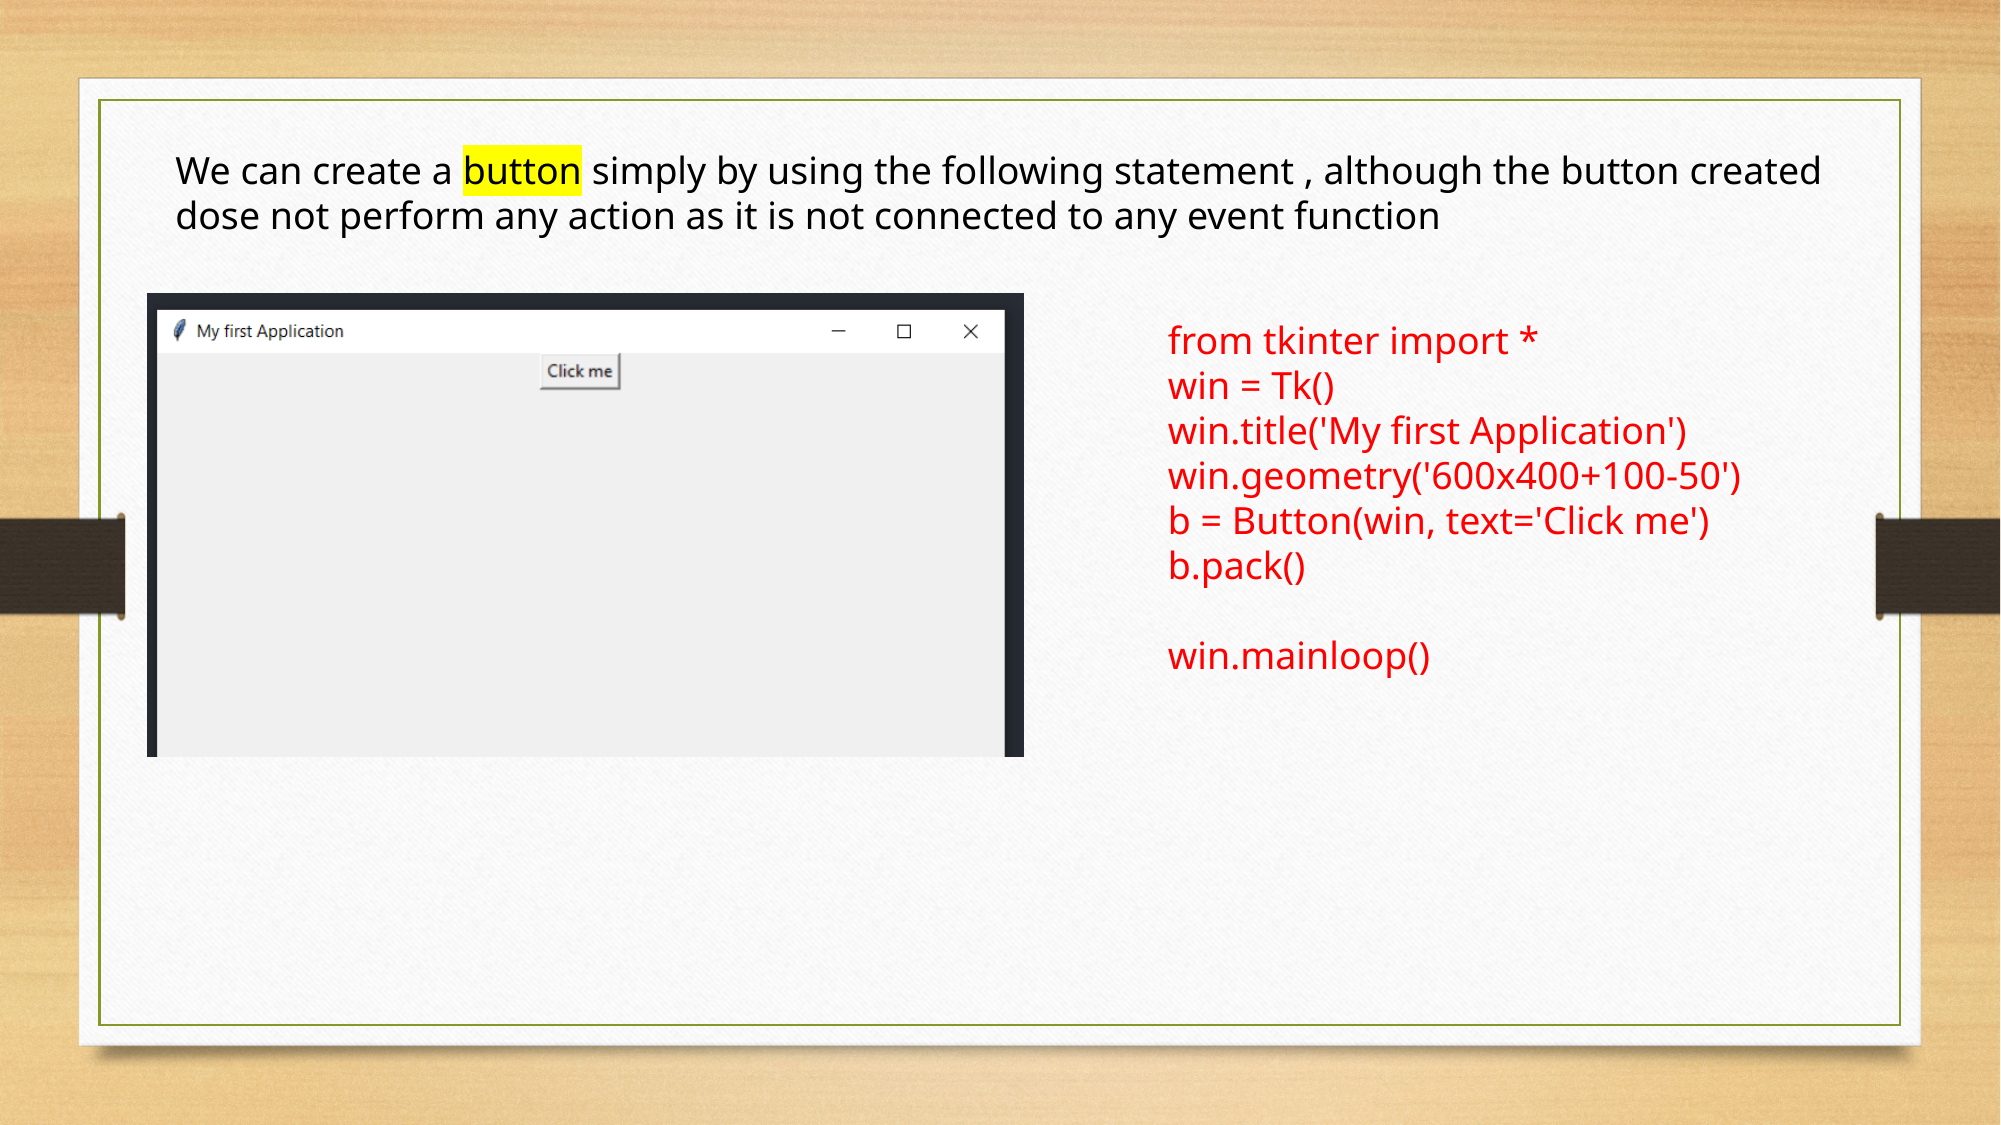

We can create a button simply by using the following statement , although the button created dose not perform any action as it is not connected to any event function
from tkinter import *
win = Tk()
win.title('My first Application')
win.geometry('600x400+100-50')
b = Button(win, text='Click me')
b.pack()
win.mainloop()